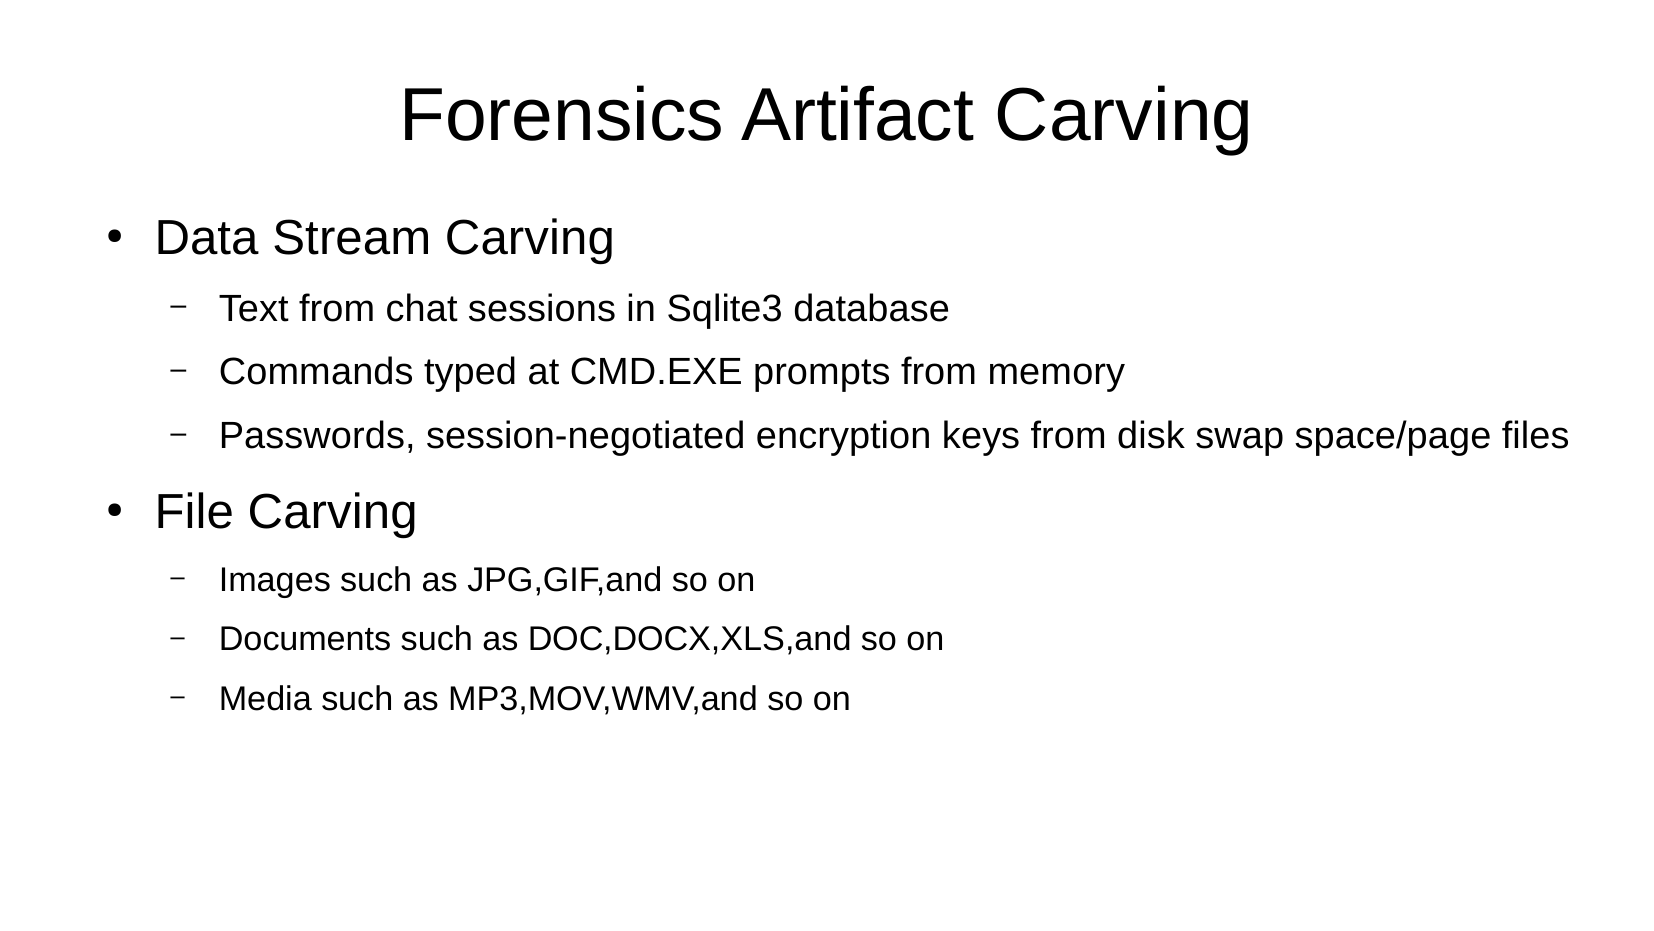

# Forensics Artifact Carving
Data Stream Carving
Text from chat sessions in Sqlite3 database
Commands typed at CMD.EXE prompts from memory
Passwords, session-negotiated encryption keys from disk swap space/page files
File Carving
Images such as JPG,GIF,and so on
Documents such as DOC,DOCX,XLS,and so on
Media such as MP3,MOV,WMV,and so on